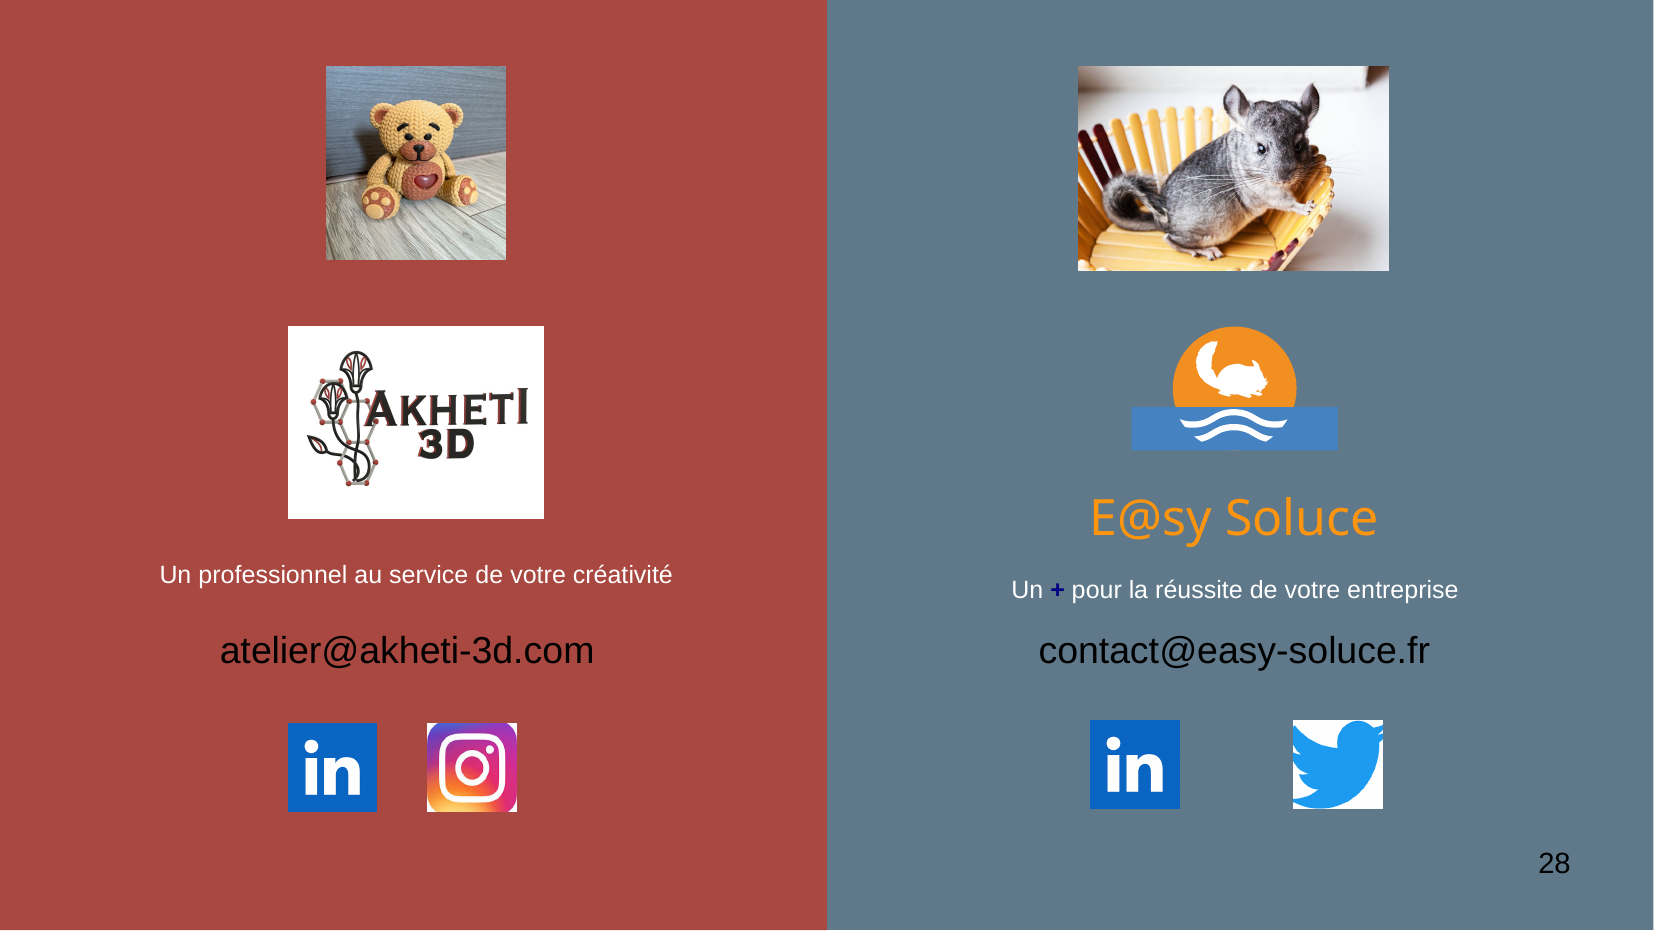

# E@sy Soluce
Un professionnel au service de votre créativité
Un + pour la réussite de votre entreprise
atelier@akheti-3d.com
contact@easy-soluce.fr
28